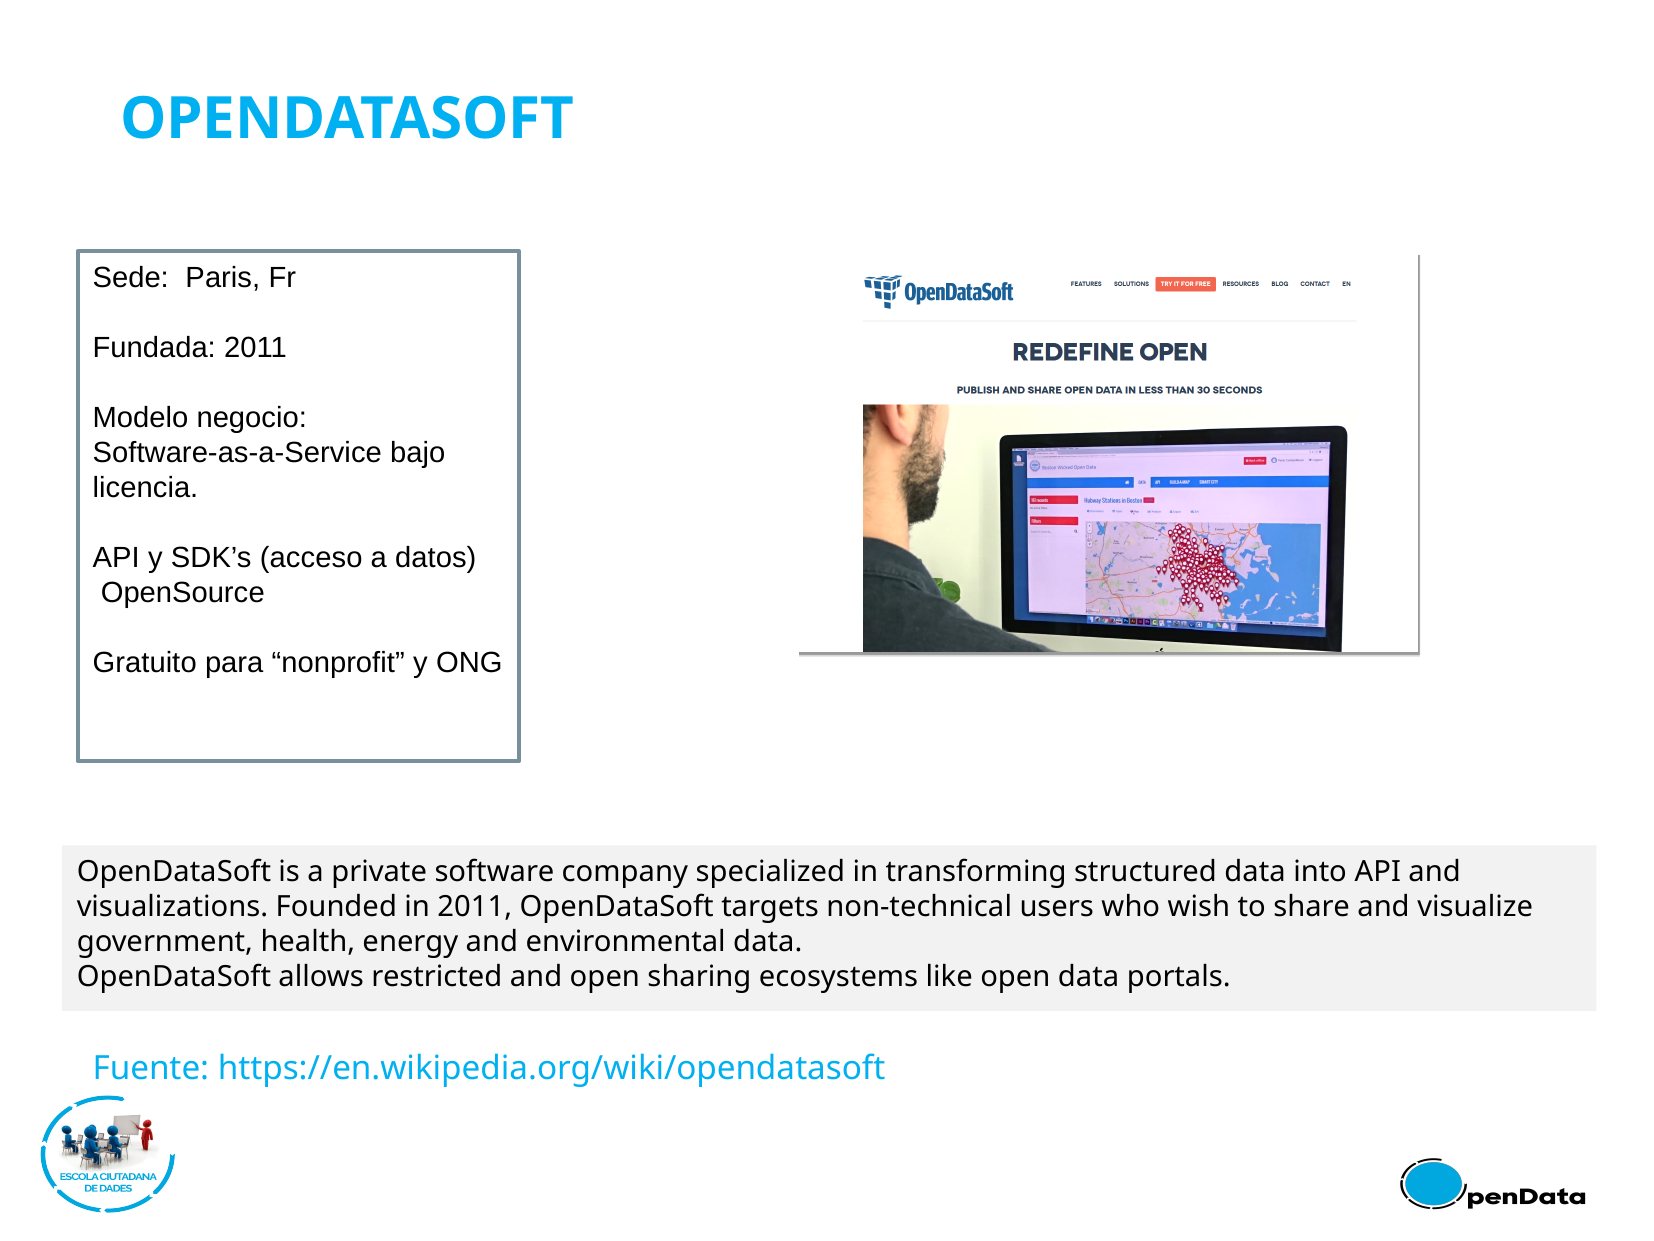

OPENDATASOFT
Sede: Paris, Fr
Fundada: 2011
Modelo negocio:
Software-as-a-Service bajo
licencia.
API y SDK’s (acceso a datos)
 OpenSource
Gratuito para “nonprofit” y ONG
OpenDataSoft is a private software company specialized in transforming structured data into API and visualizations. Founded in 2011, OpenDataSoft targets non-technical users who wish to share and visualize government, health, energy and environmental data.
OpenDataSoft allows restricted and open sharing ecosystems like open data portals.
Fuente: https://en.wikipedia.org/wiki/opendatasoft